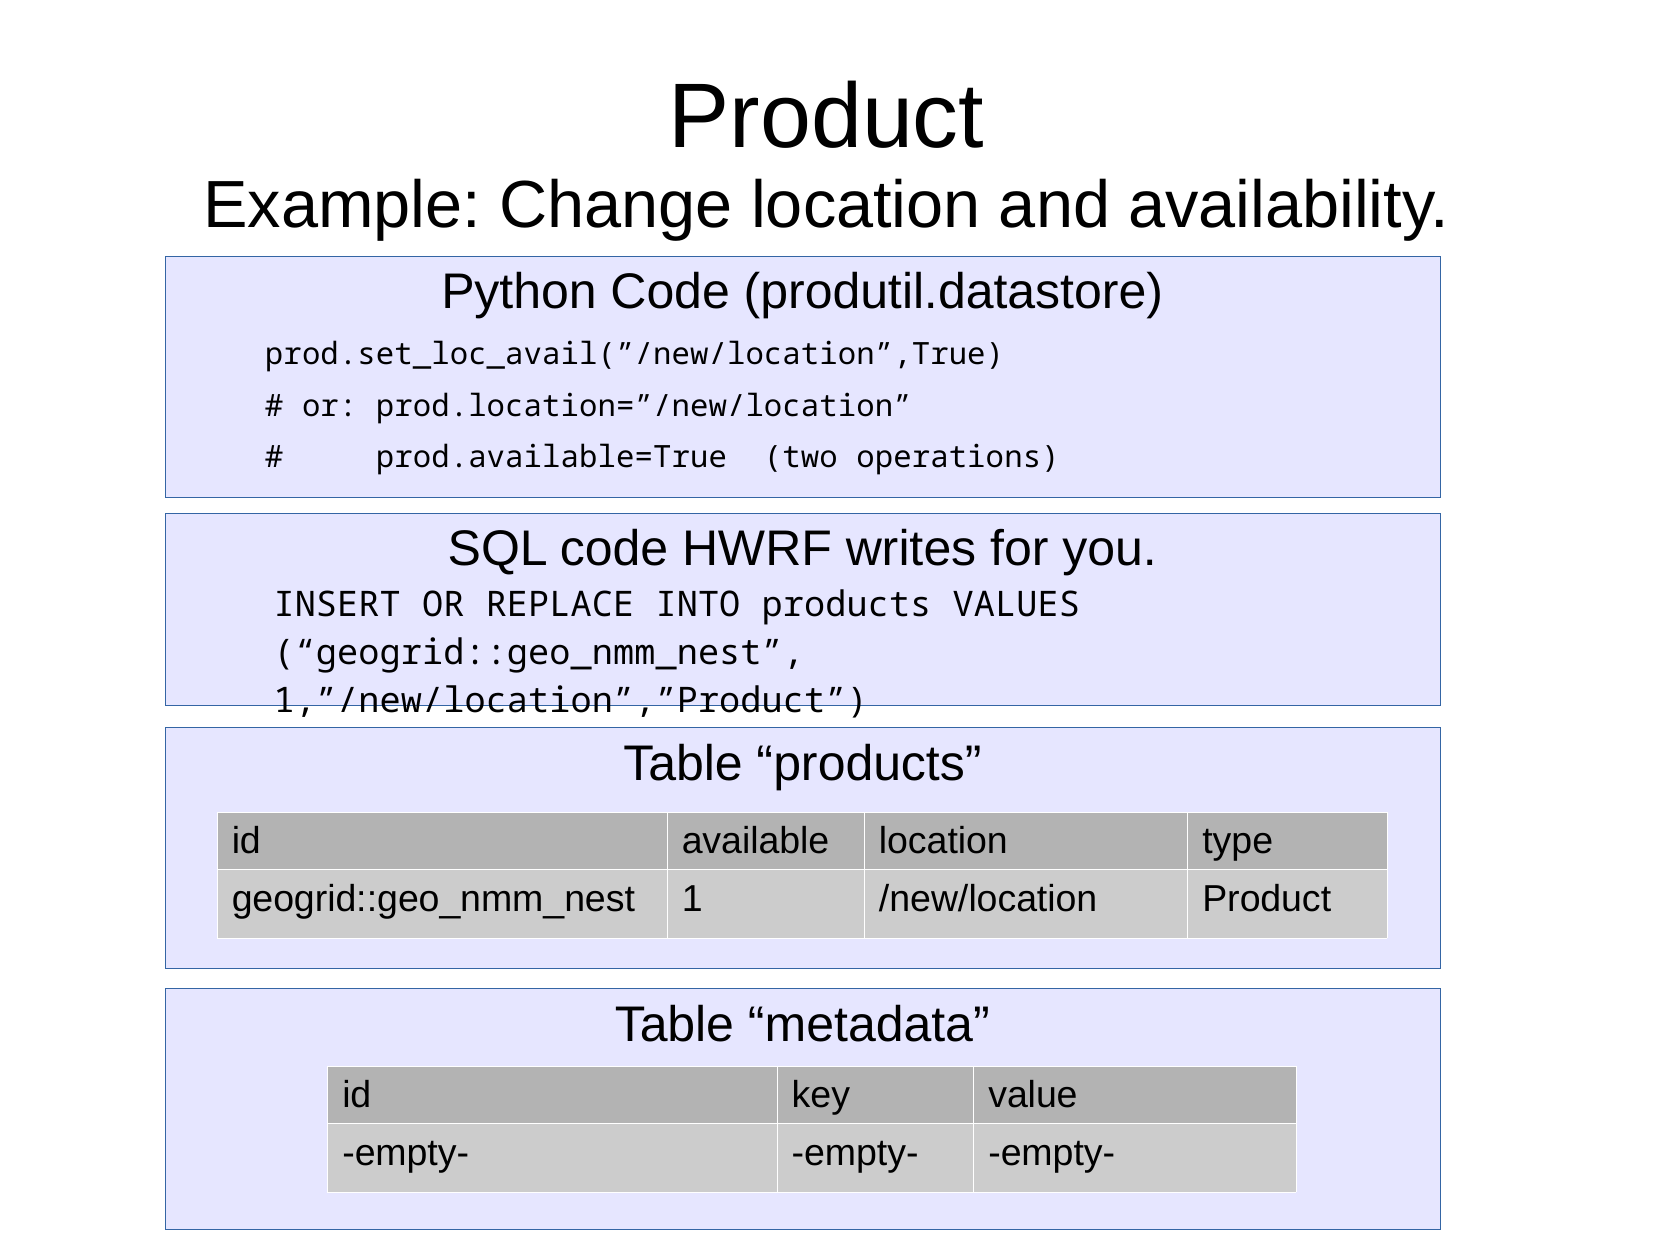

# Product Example: Change location and availability.
Python Code (produtil.datastore)
prod.set_loc_avail(”/new/location”,True)
# or: prod.location=”/new/location”
# prod.available=True (two operations)
SQL code HWRF writes for you.
INSERT OR REPLACE INTO products VALUES (“geogrid::geo_nmm_nest”, 1,”/new/location”,”Product”)
Table “products”
| id | available | location | type |
| --- | --- | --- | --- |
| geogrid::geo\_nmm\_nest | 1 | /new/location | Product |
Table “metadata”
| id | key | value |
| --- | --- | --- |
| -empty- | -empty- | -empty- |